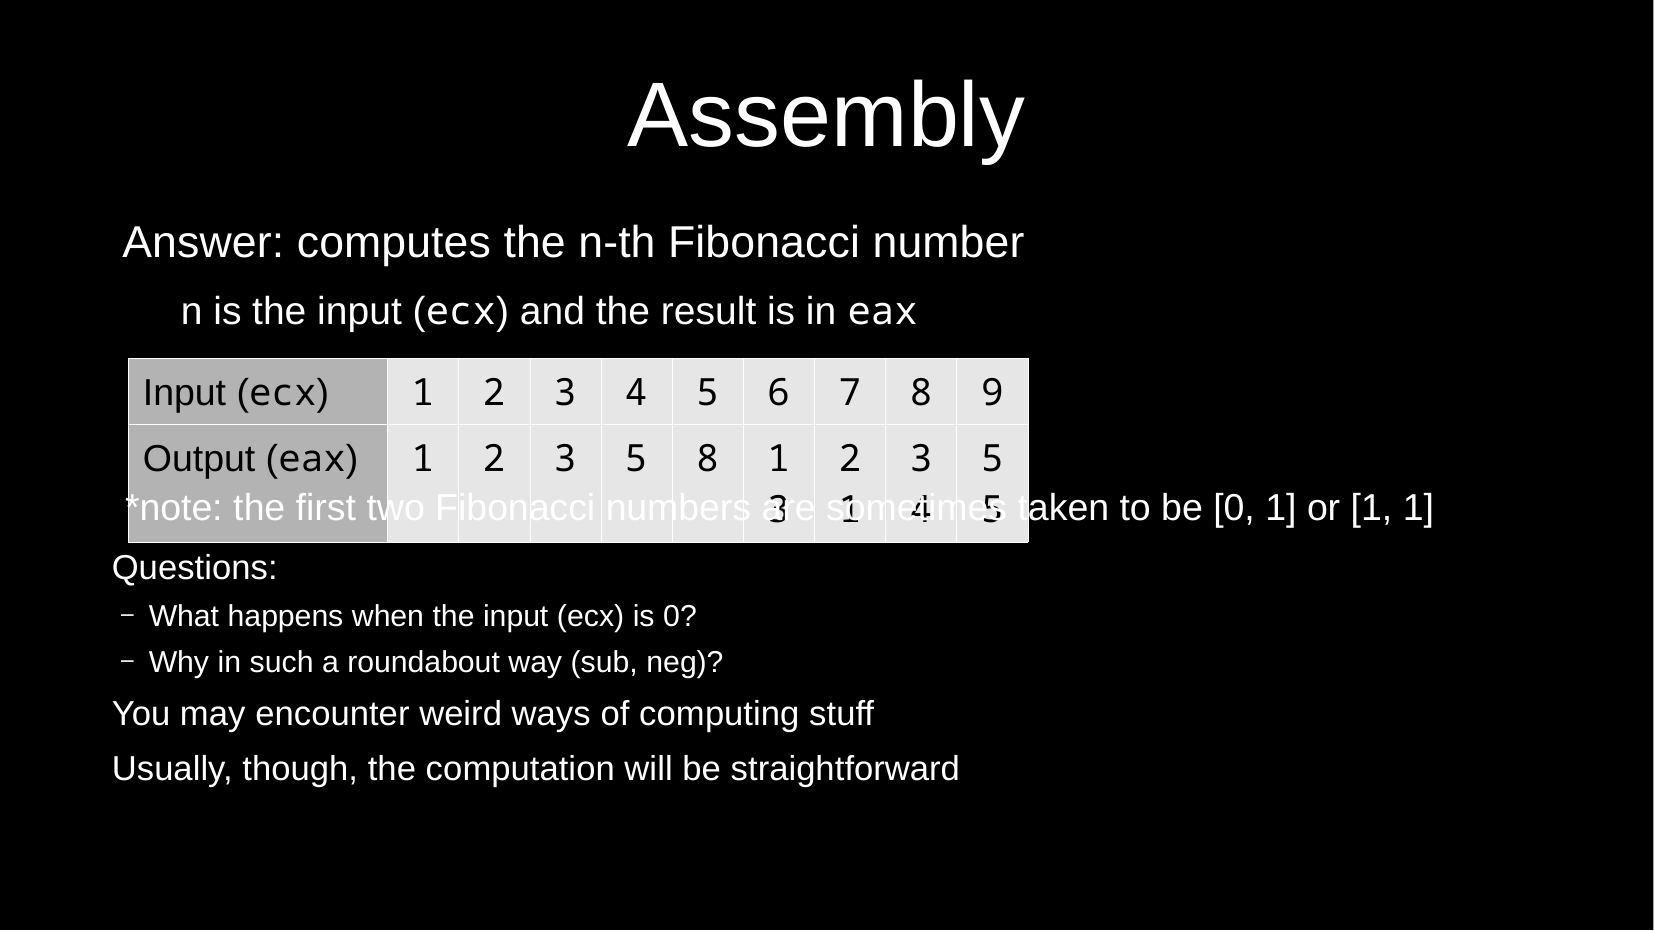

# Assembly
Answer: computes the n-th Fibonacci number
 n is the input (ecx) and the result is in eax
| Input (ecx) | 1 | 2 | 3 | 4 | 5 | 6 | 7 | 8 | 9 |
| --- | --- | --- | --- | --- | --- | --- | --- | --- | --- |
| Output (eax) | 1 | 2 | 3 | 5 | 8 | 13 | 21 | 34 | 55 |
*note: the first two Fibonacci numbers are sometimes taken to be [0, 1] or [1, 1]
Questions:
What happens when the input (ecx) is 0?
Why in such a roundabout way (sub, neg)?
You may encounter weird ways of computing stuff
Usually, though, the computation will be straightforward